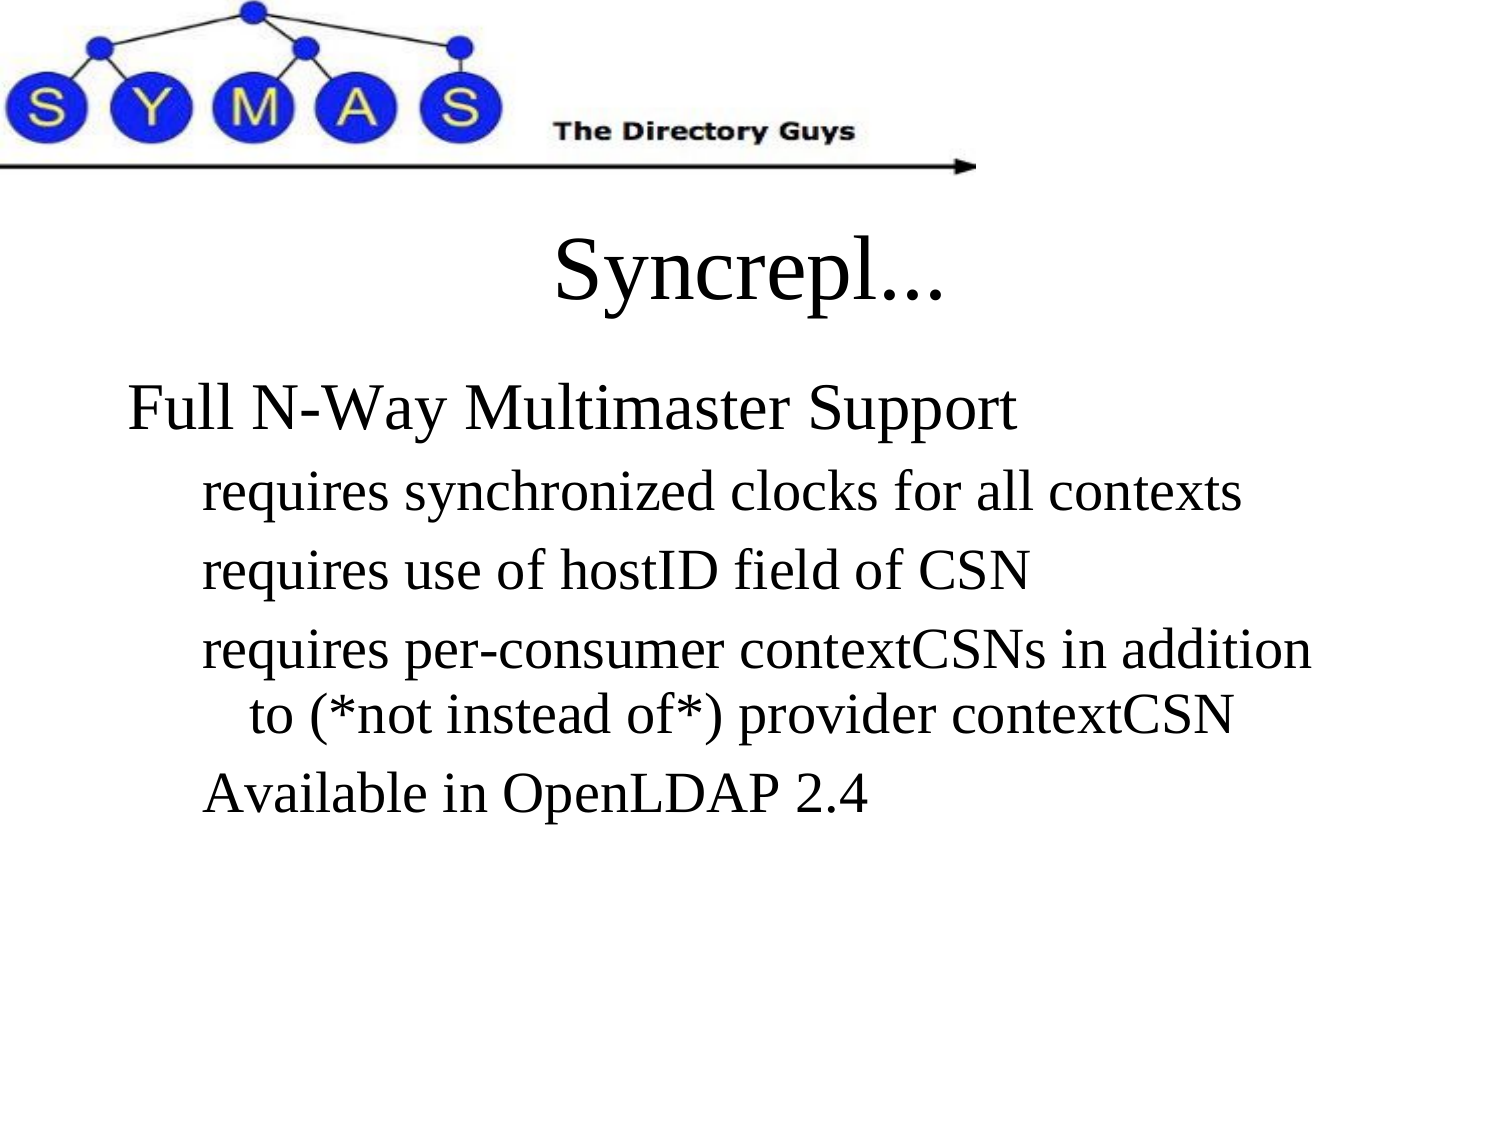

# Syncrepl...
Full N-Way Multimaster Support
requires synchronized clocks for all contexts
requires use of hostID field of CSN
requires per-consumer contextCSNs in addition to (*not instead of*) provider contextCSN
Available in OpenLDAP 2.4